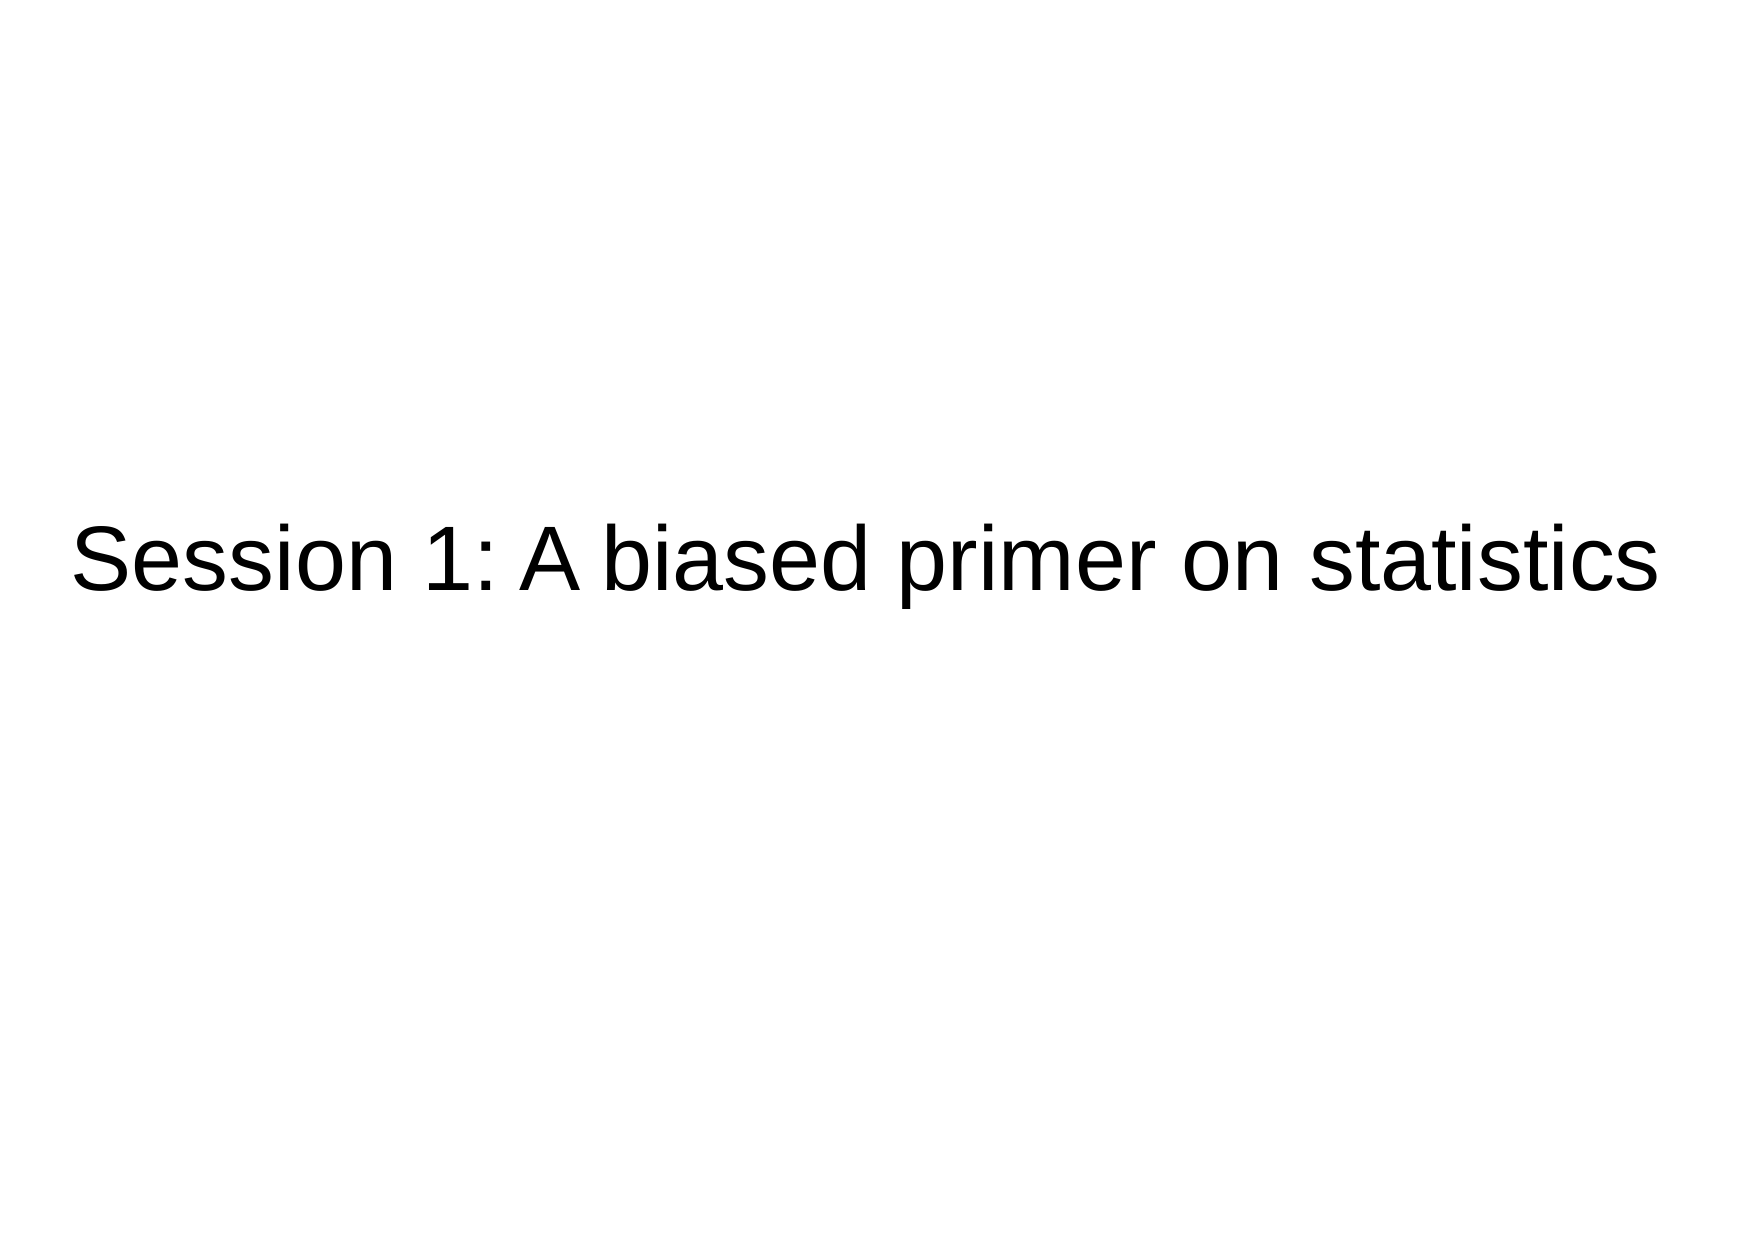

Session 1: A biased primer on statistics